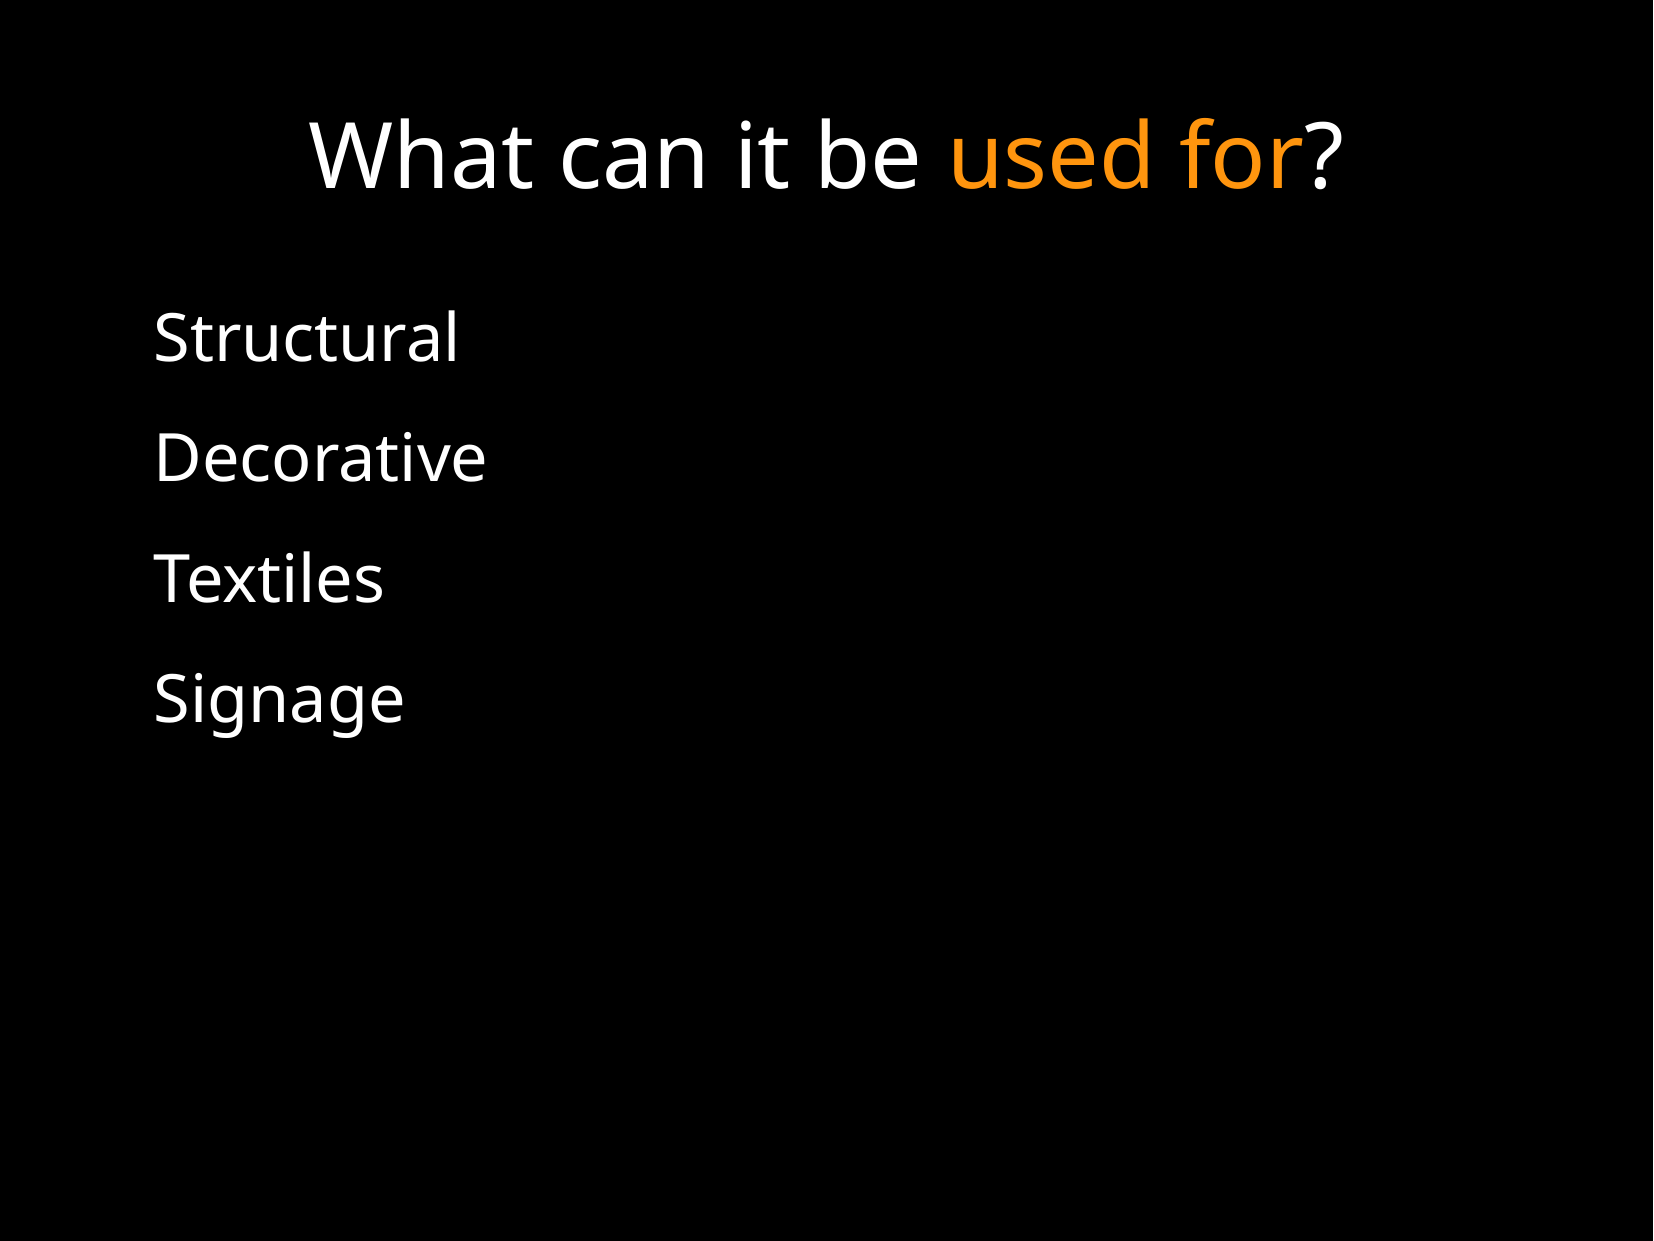

# What can it be used for?
Structural
Decorative
Textiles
Signage